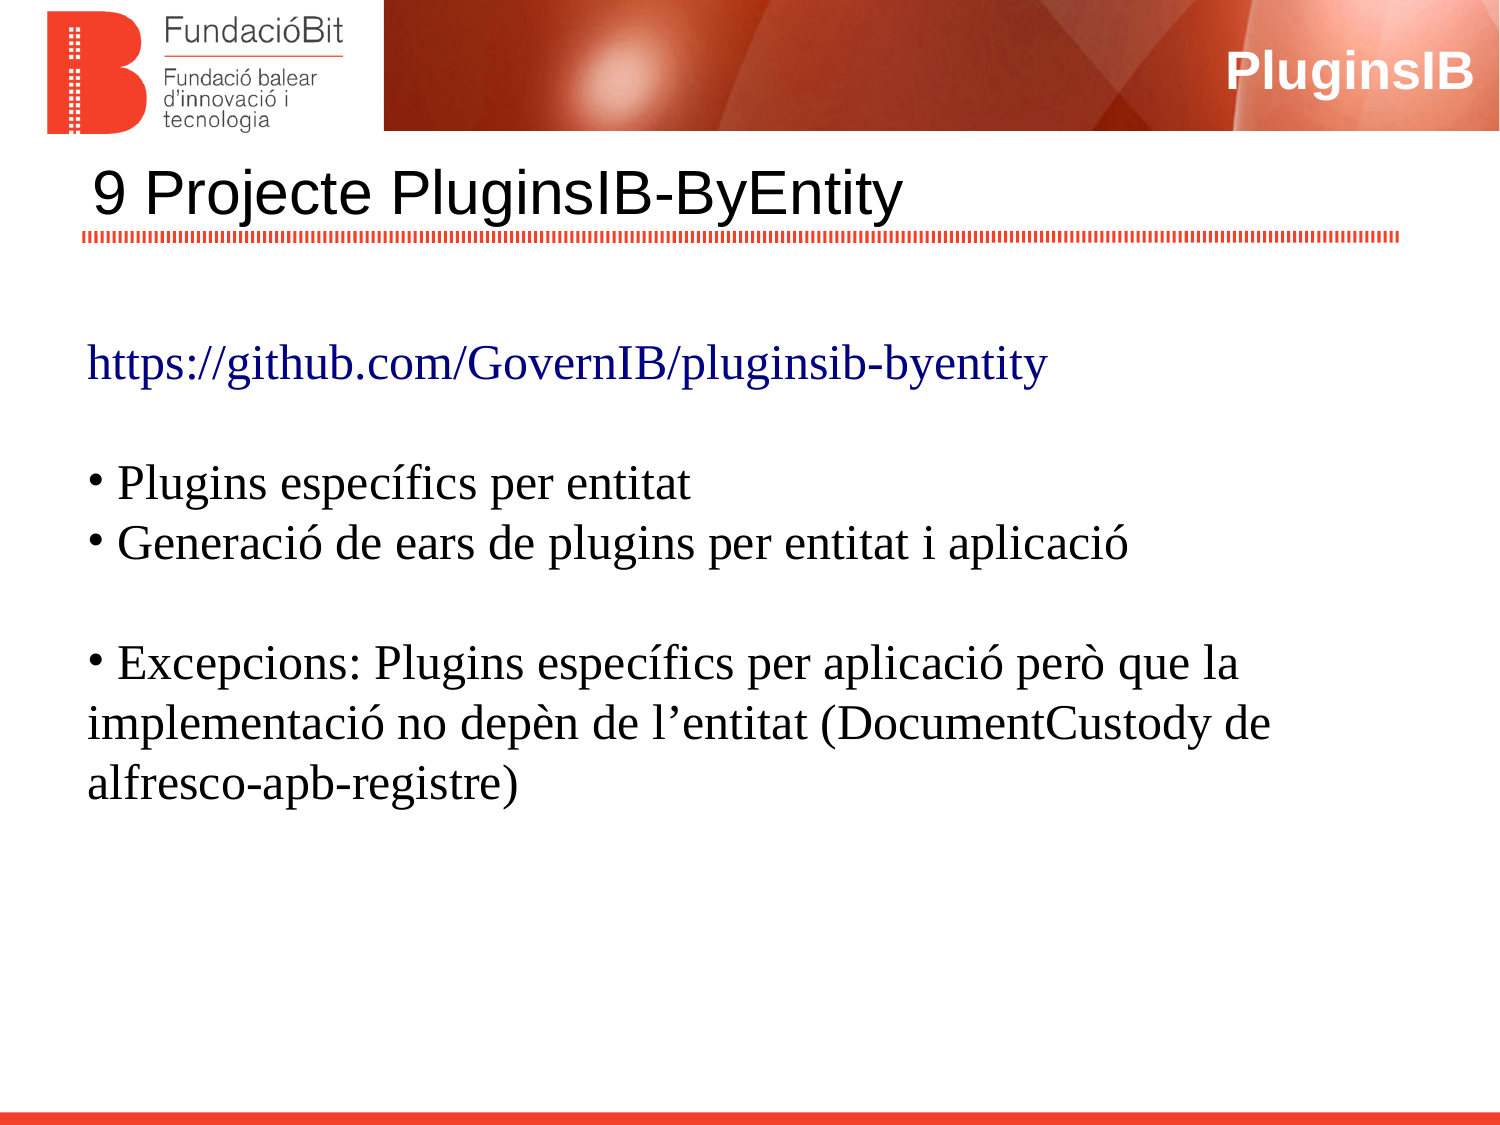

# PluginsIB
 9 Projecte PluginsIB-ByEntity
https://github.com/GovernIB/pluginsib-byentity
 Plugins específics per entitat
 Generació de ears de plugins per entitat i aplicació
 Excepcions: Plugins específics per aplicació però que la implementació no depèn de l’entitat (DocumentCustody de alfresco-apb-registre)